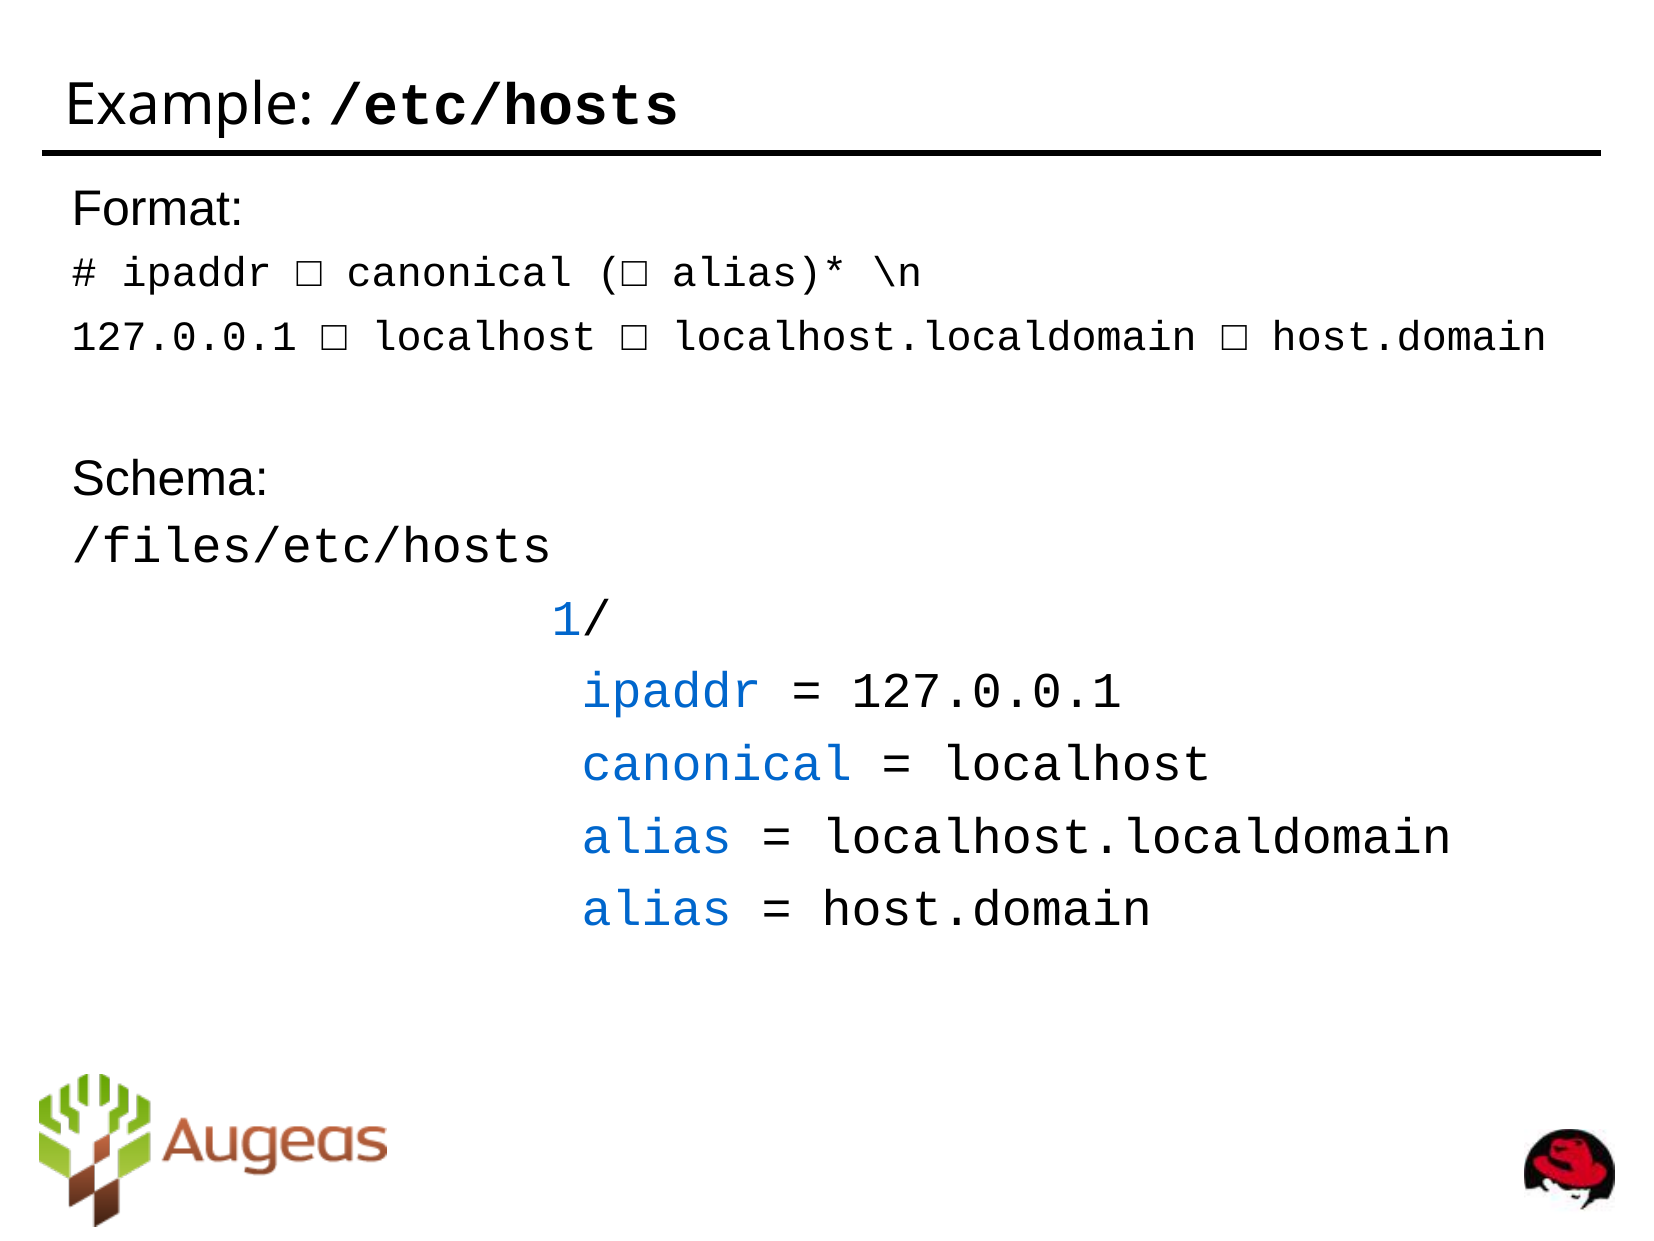

# Example: /etc/hosts
Format:
# ipaddr □ canonical (□ alias)* \n
127.0.0.1 □ localhost □ localhost.localdomain □ host.domain
Schema:
/files/etc/hosts
 1/
 ipaddr = 127.0.0.1
 canonical = localhost
 alias = localhost.localdomain
 alias = host.domain